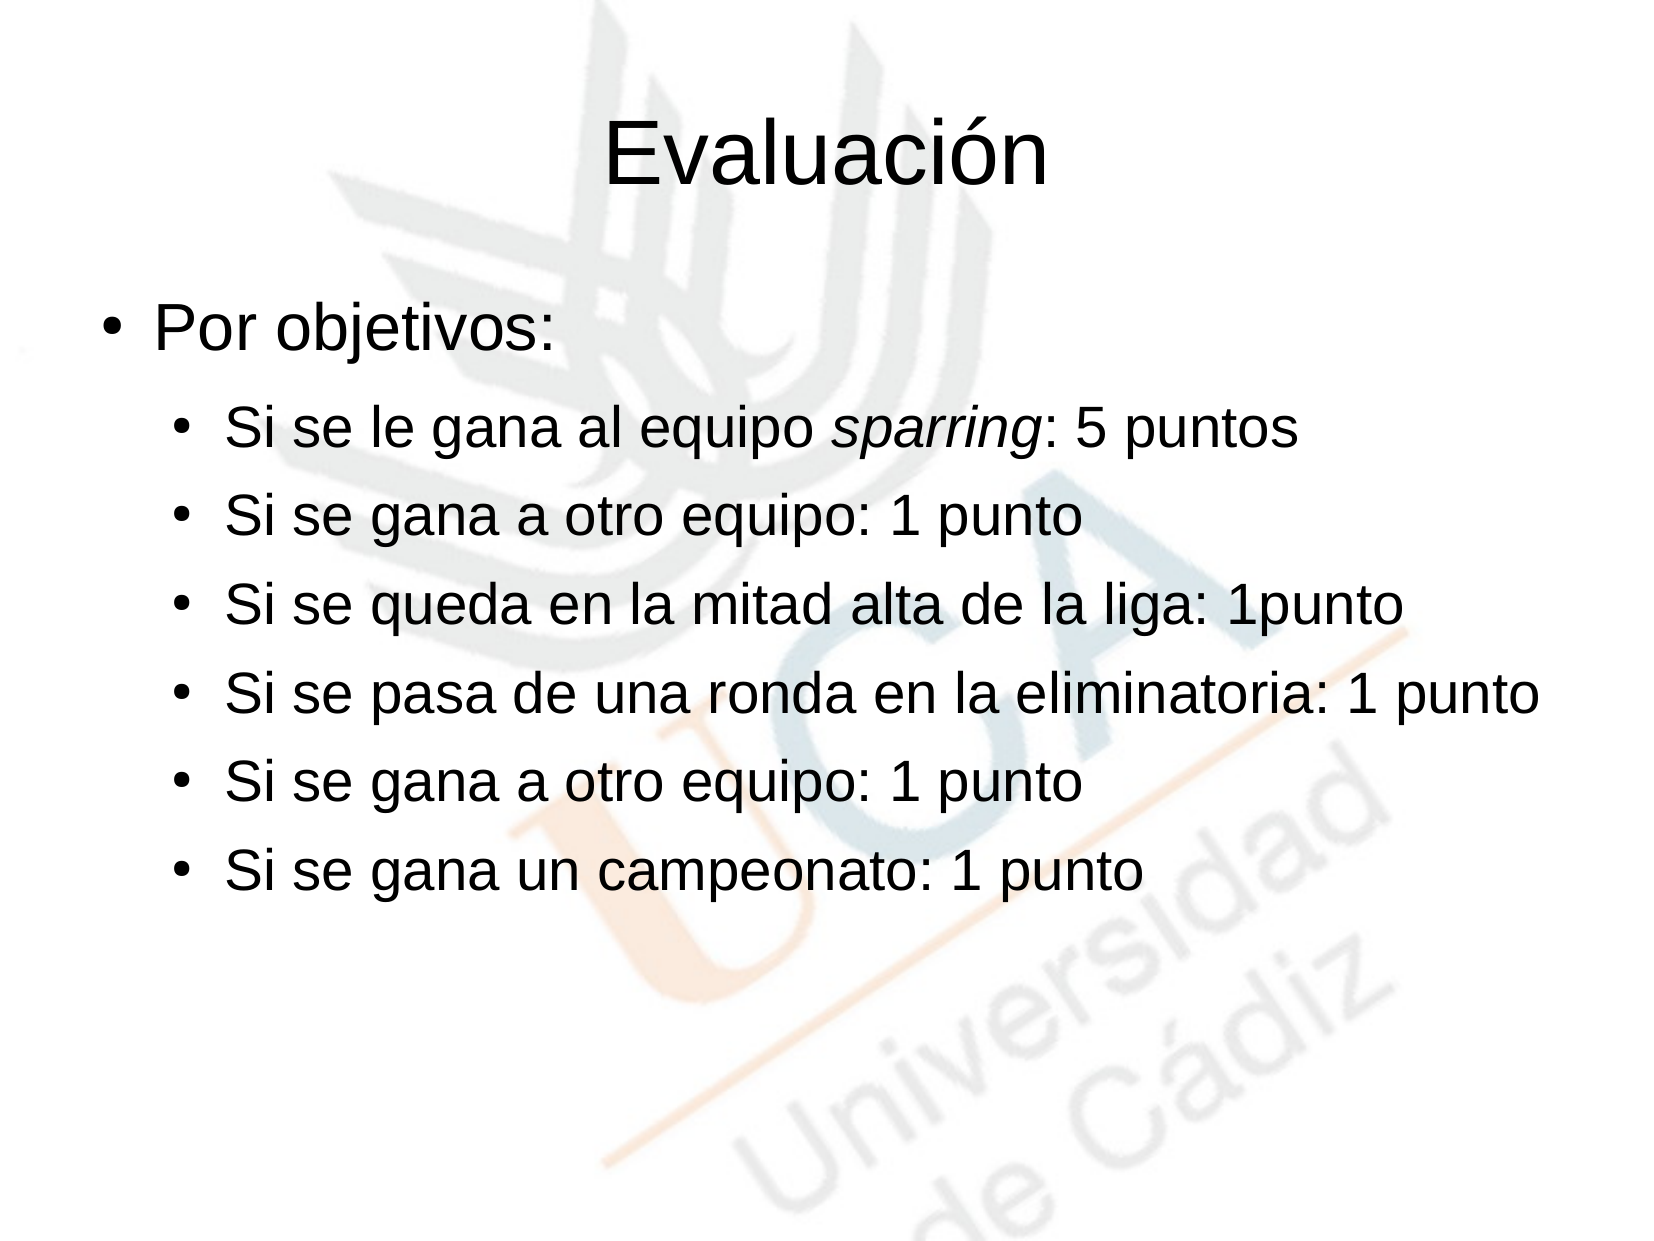

# Evaluación
Por objetivos:
Si se le gana al equipo sparring: 5 puntos
Si se gana a otro equipo: 1 punto
Si se queda en la mitad alta de la liga: 1punto
Si se pasa de una ronda en la eliminatoria: 1 punto
Si se gana a otro equipo: 1 punto
Si se gana un campeonato: 1 punto